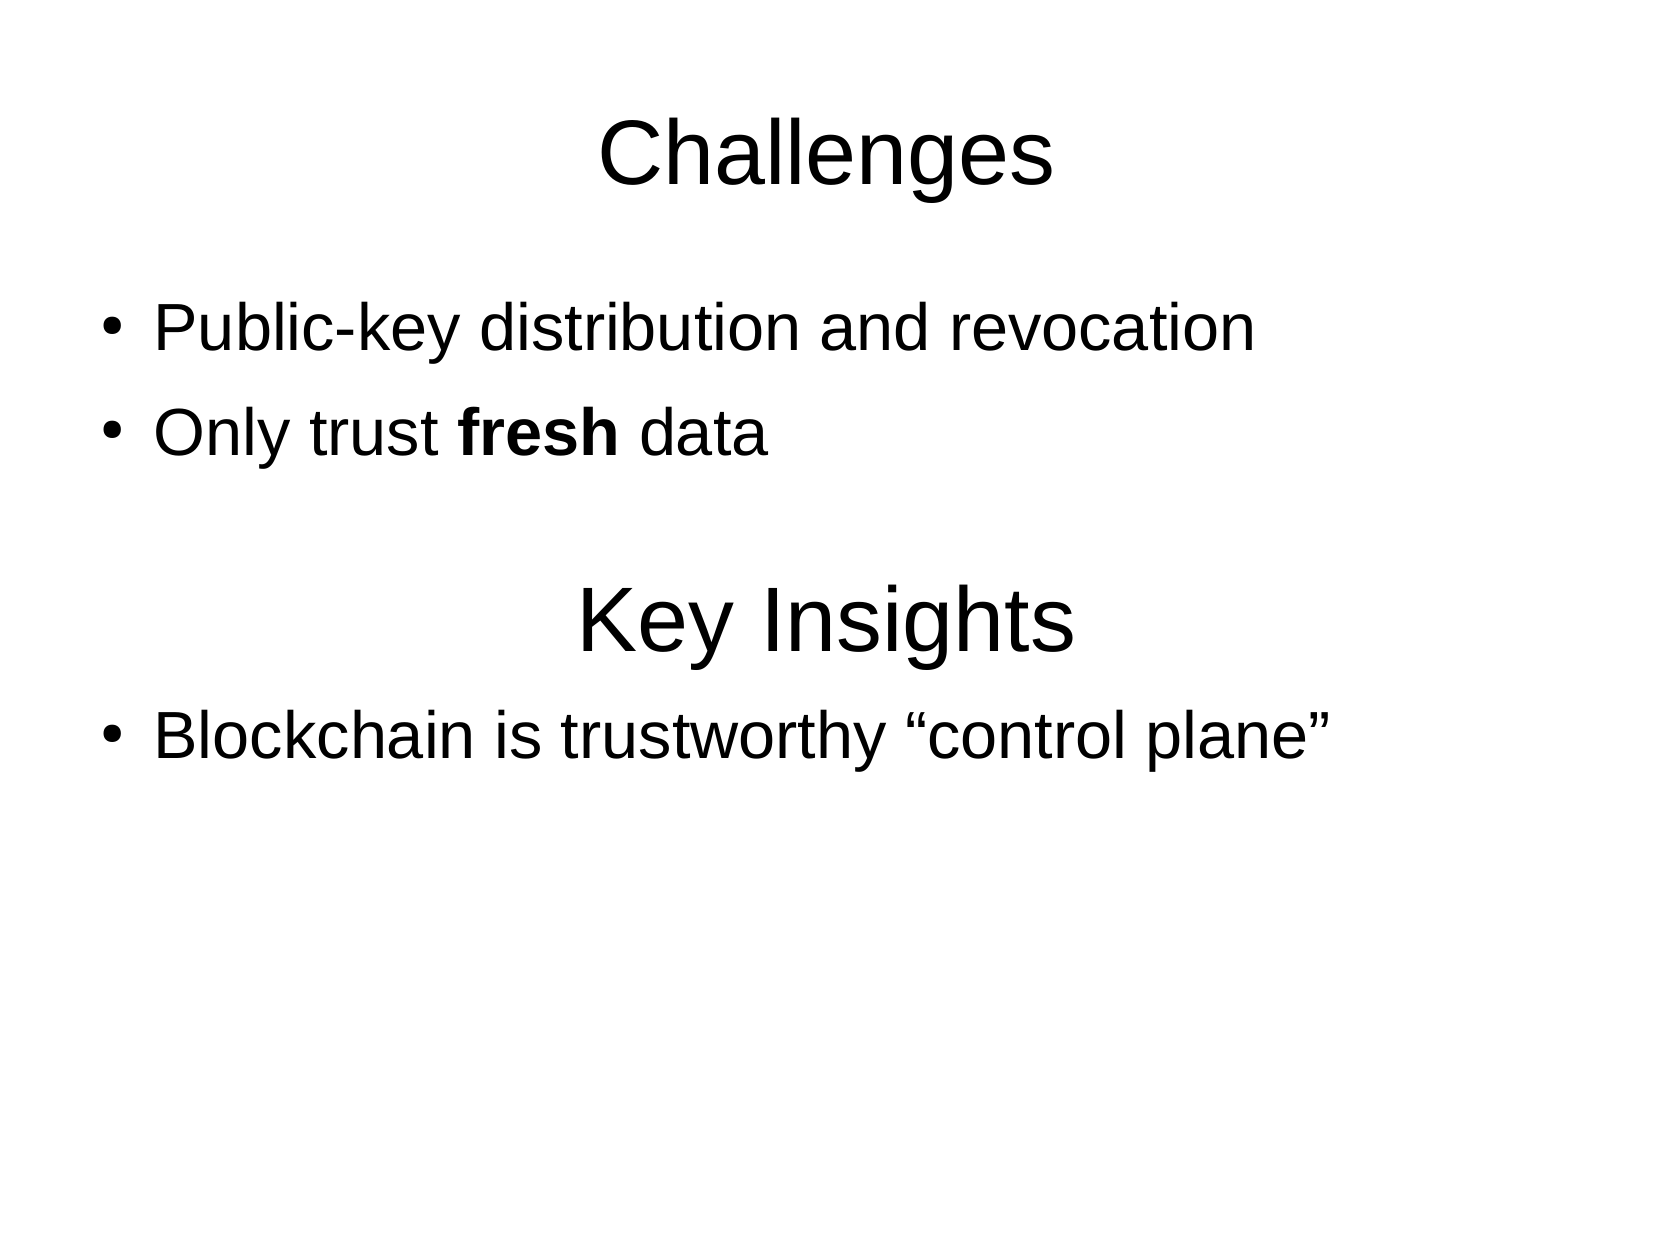

# Challenges
Public-key distribution and revocation
Only trust fresh data
Key Insights
Blockchain is trustworthy “control plane”